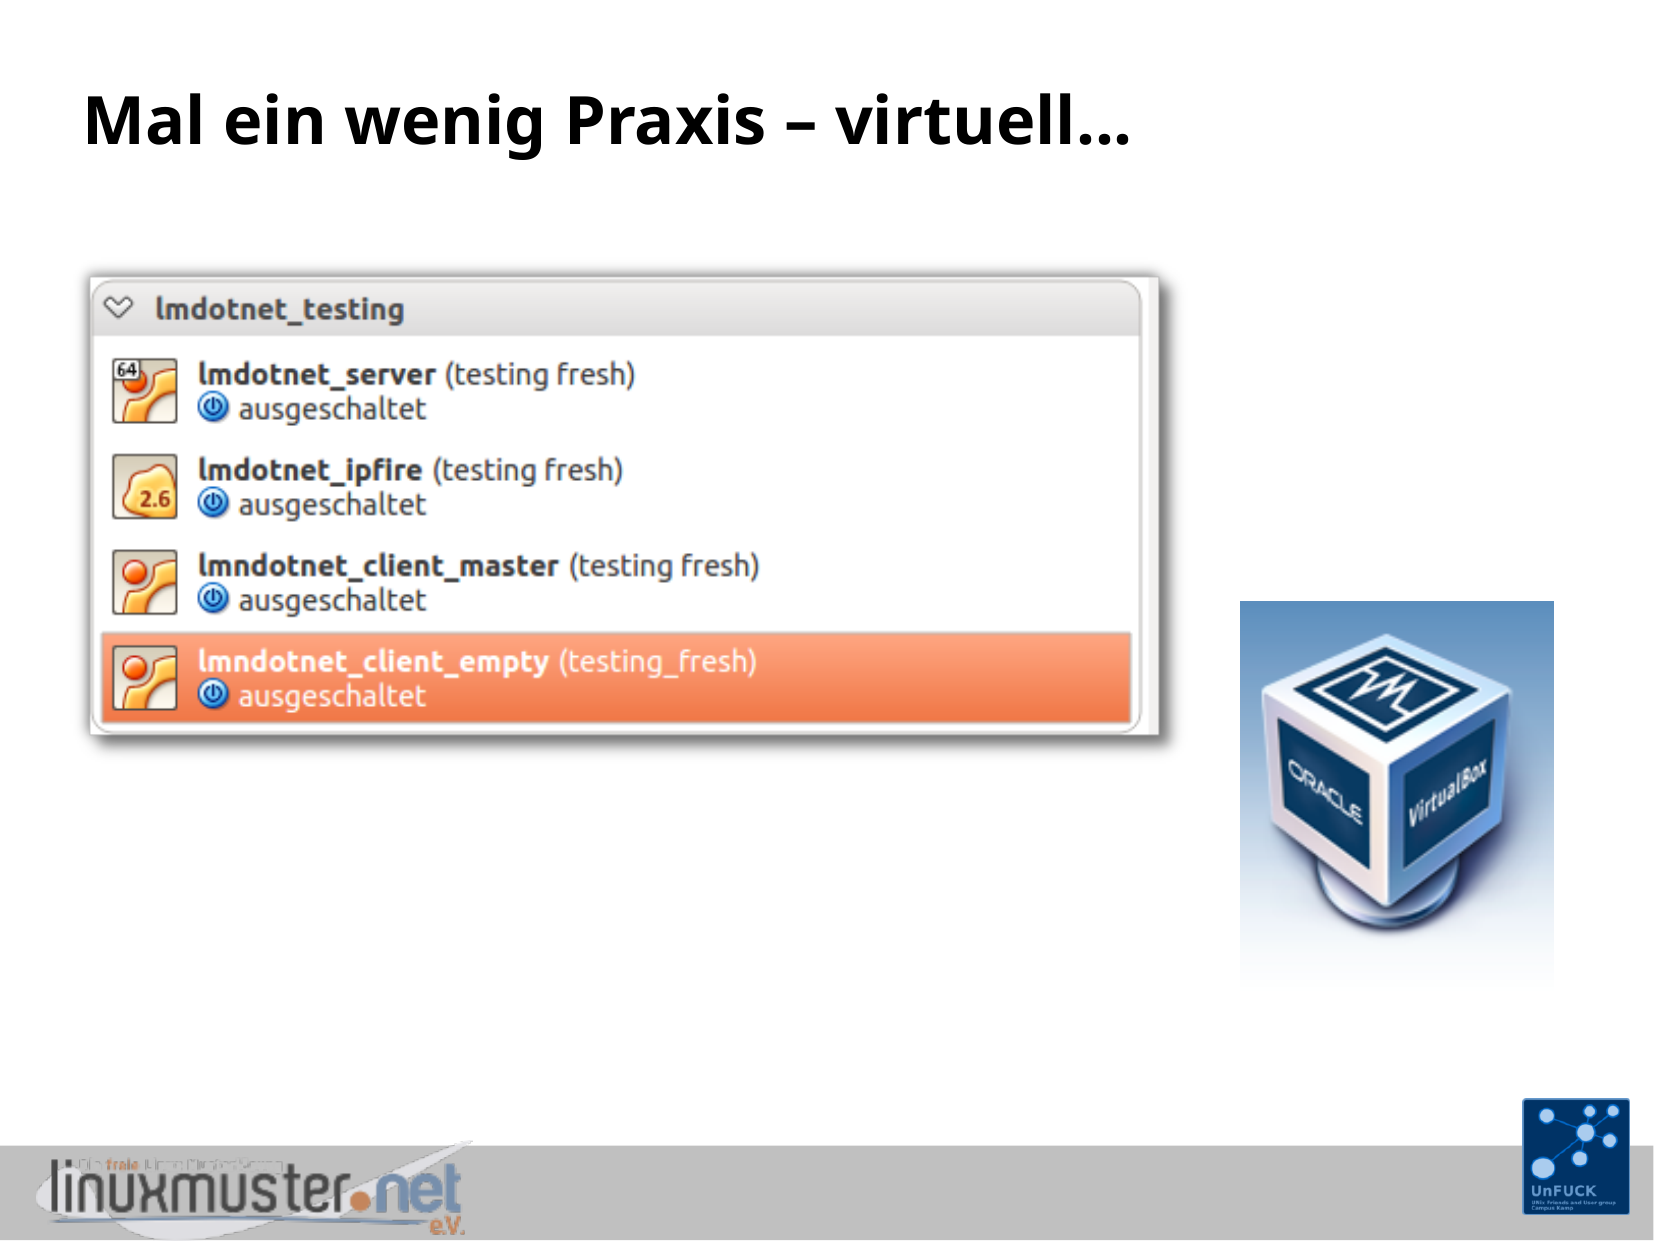

# Mal ein wenig Praxis – virtuell...